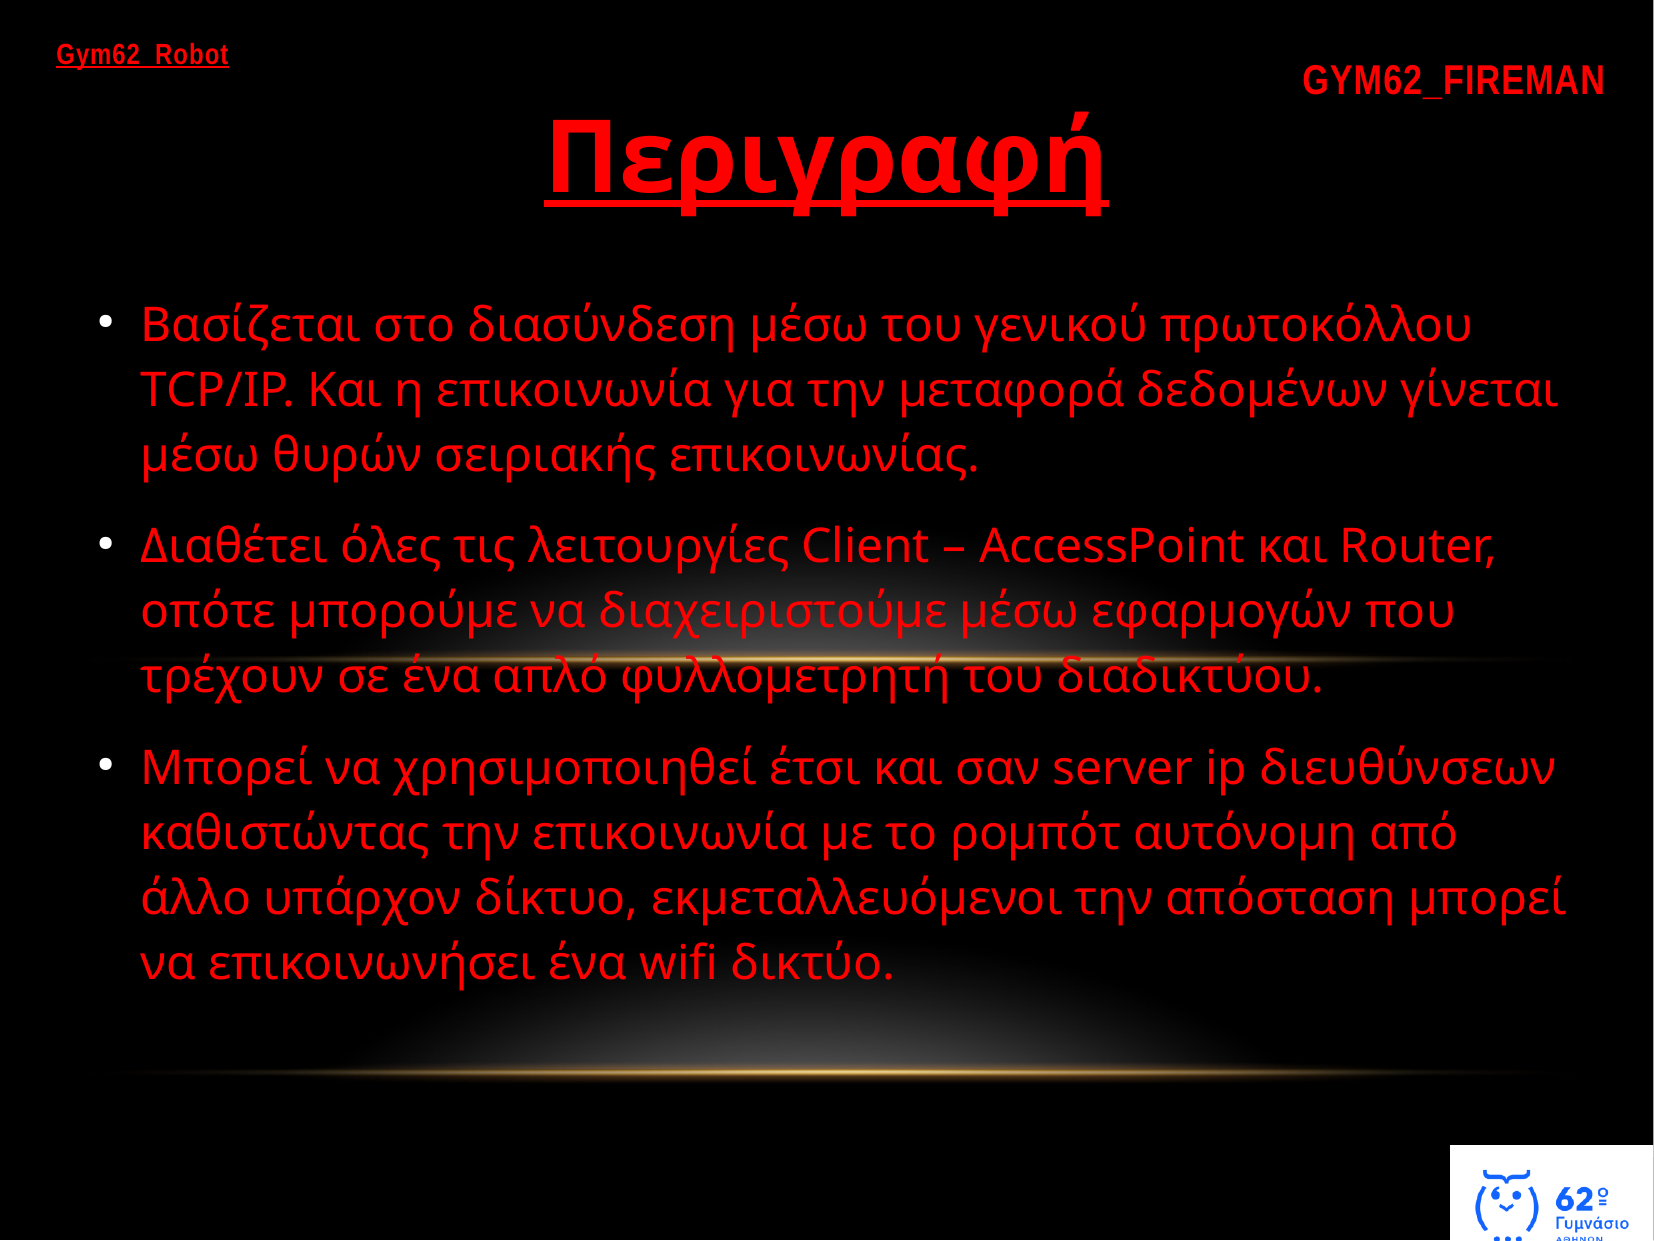

Gym62_FireMan
Gym62_Robot
# Περιγραφή
Βασίζεται στο διασύνδεση μέσω του γενικού πρωτοκόλλου TCP/IP. Και η επικοινωνία για την μεταφορά δεδομένων γίνεται μέσω θυρών σειριακής επικοινωνίας.
Διαθέτει όλες τις λειτουργίες Client – AccessPoint και Router, οπότε μπορούμε να διαχειριστούμε μέσω εφαρμογών που τρέχουν σε ένα απλό φυλλομετρητή του διαδικτύου.
Μπορεί να χρησιμοποιηθεί έτσι και σαν server ip διευθύνσεων καθιστώντας την επικοινωνία με το ρομπότ αυτόνομη από άλλο υπάρχον δίκτυο, εκμεταλλευόμενοι την απόσταση μπορεί να επικοινωνήσει ένα wifi δικτύο.